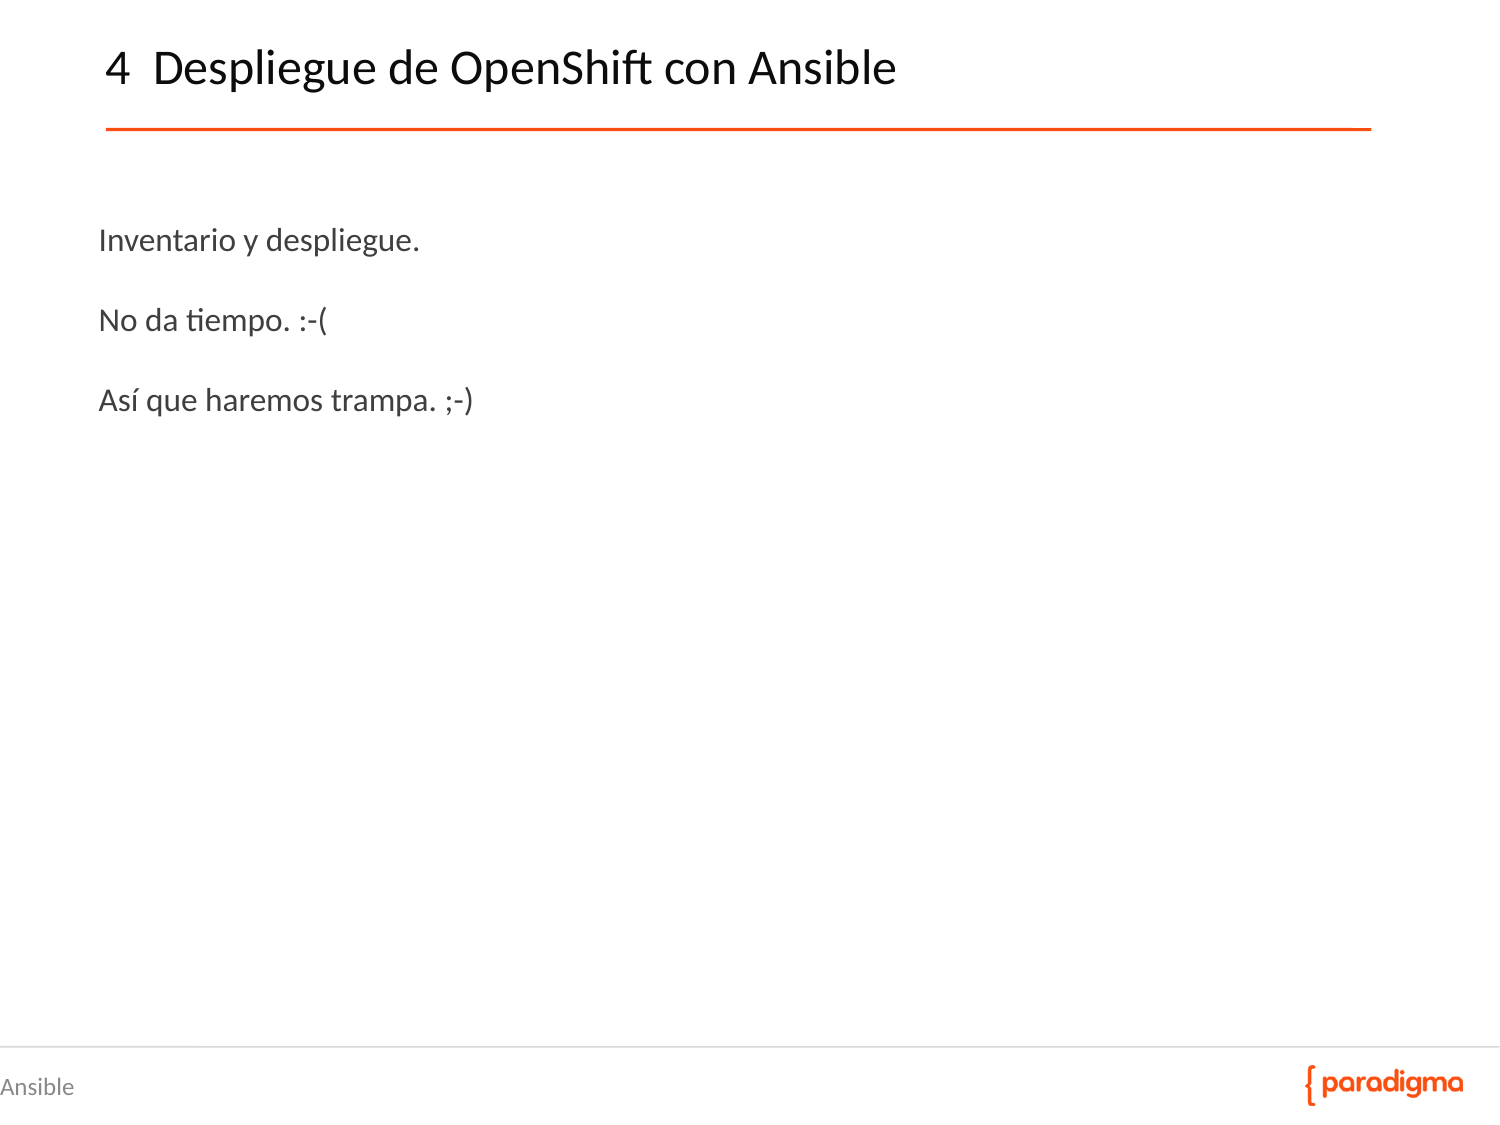

4 Despliegue de OpenShift con Ansible
Inventario y despliegue.
No da tiempo. :-(
Así que haremos trampa. ;-)
Ansible